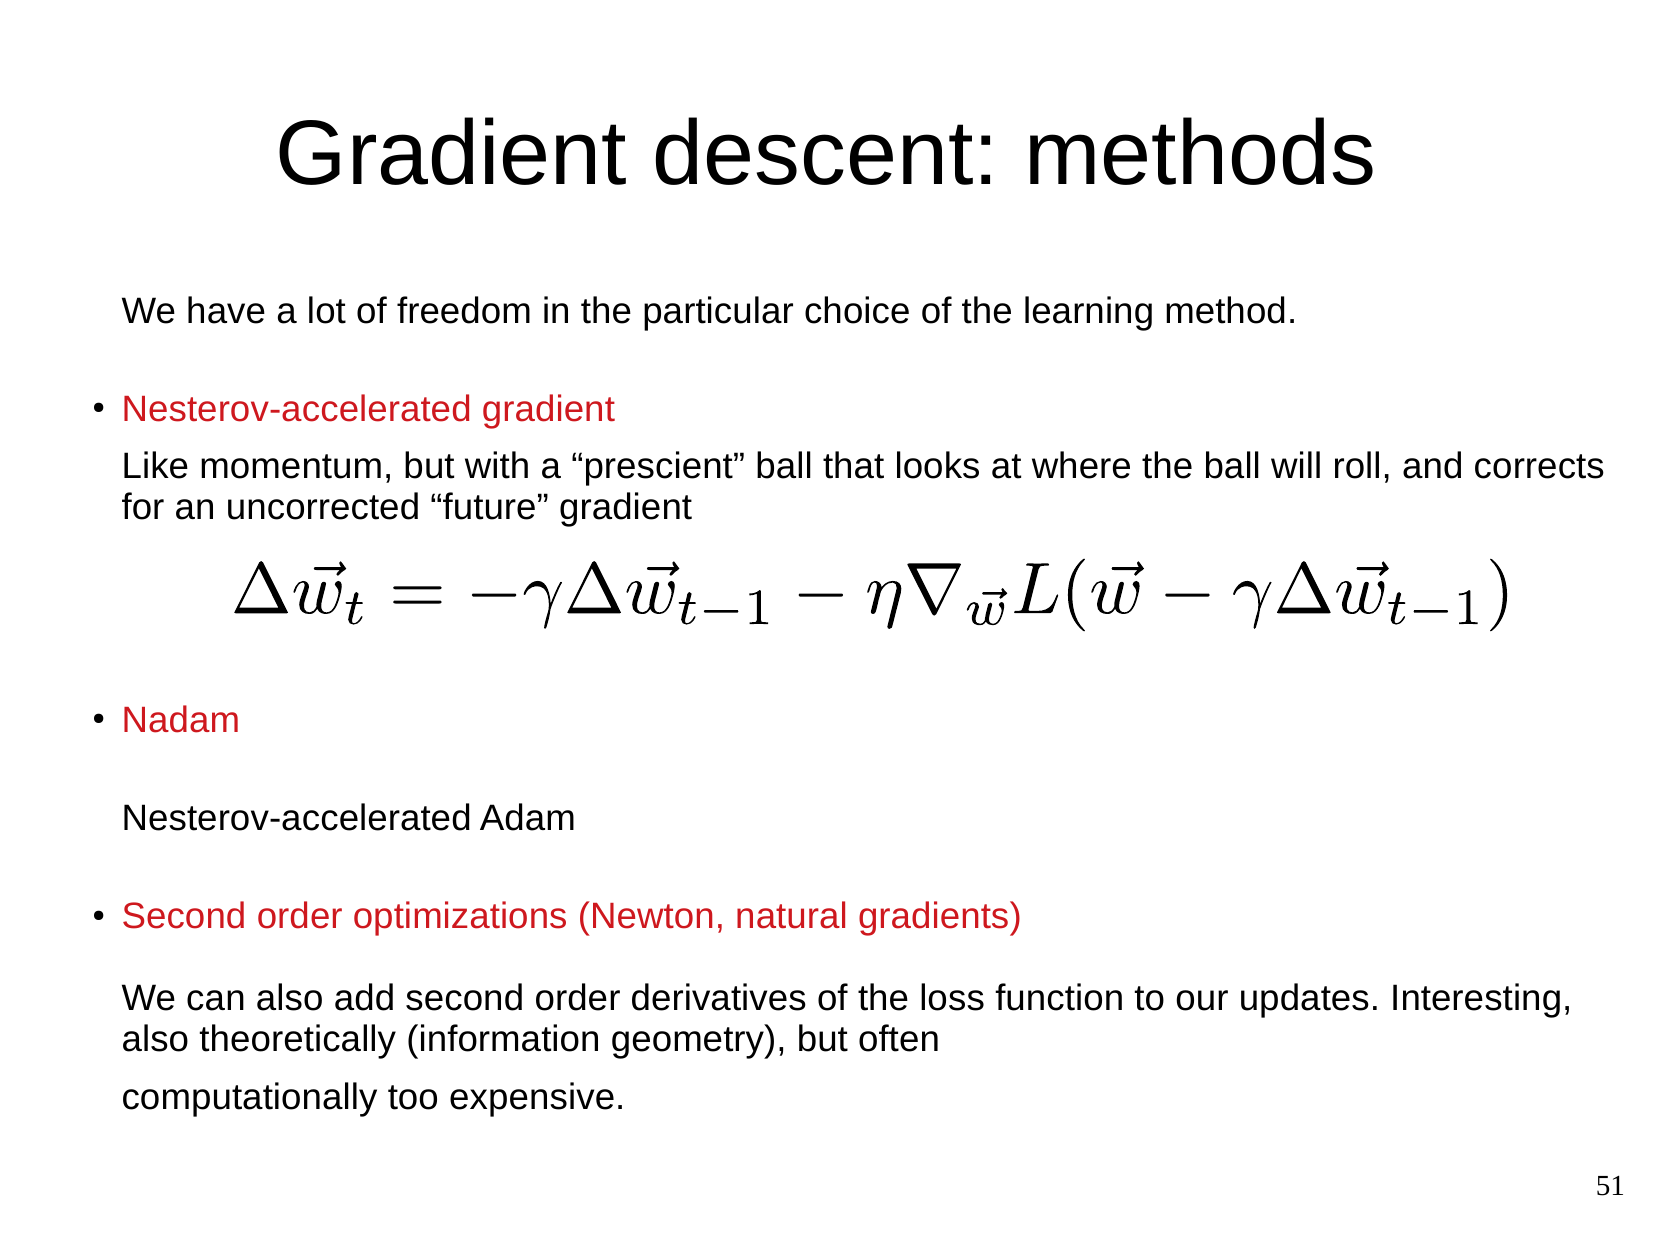

# Gradient descent: methods
We have a lot of freedom in the particular choice of the learning method.
Nesterov-accelerated gradient
Like momentum, but with a “prescient” ball that looks at where the ball will roll, and corrects for an uncorrected “future” gradient
Nadam
Nesterov-accelerated Adam
Second order optimizations (Newton, natural gradients)
We can also add second order derivatives of the loss function to our updates. Interesting, also theoretically (information geometry), but often
computationally too expensive.
51